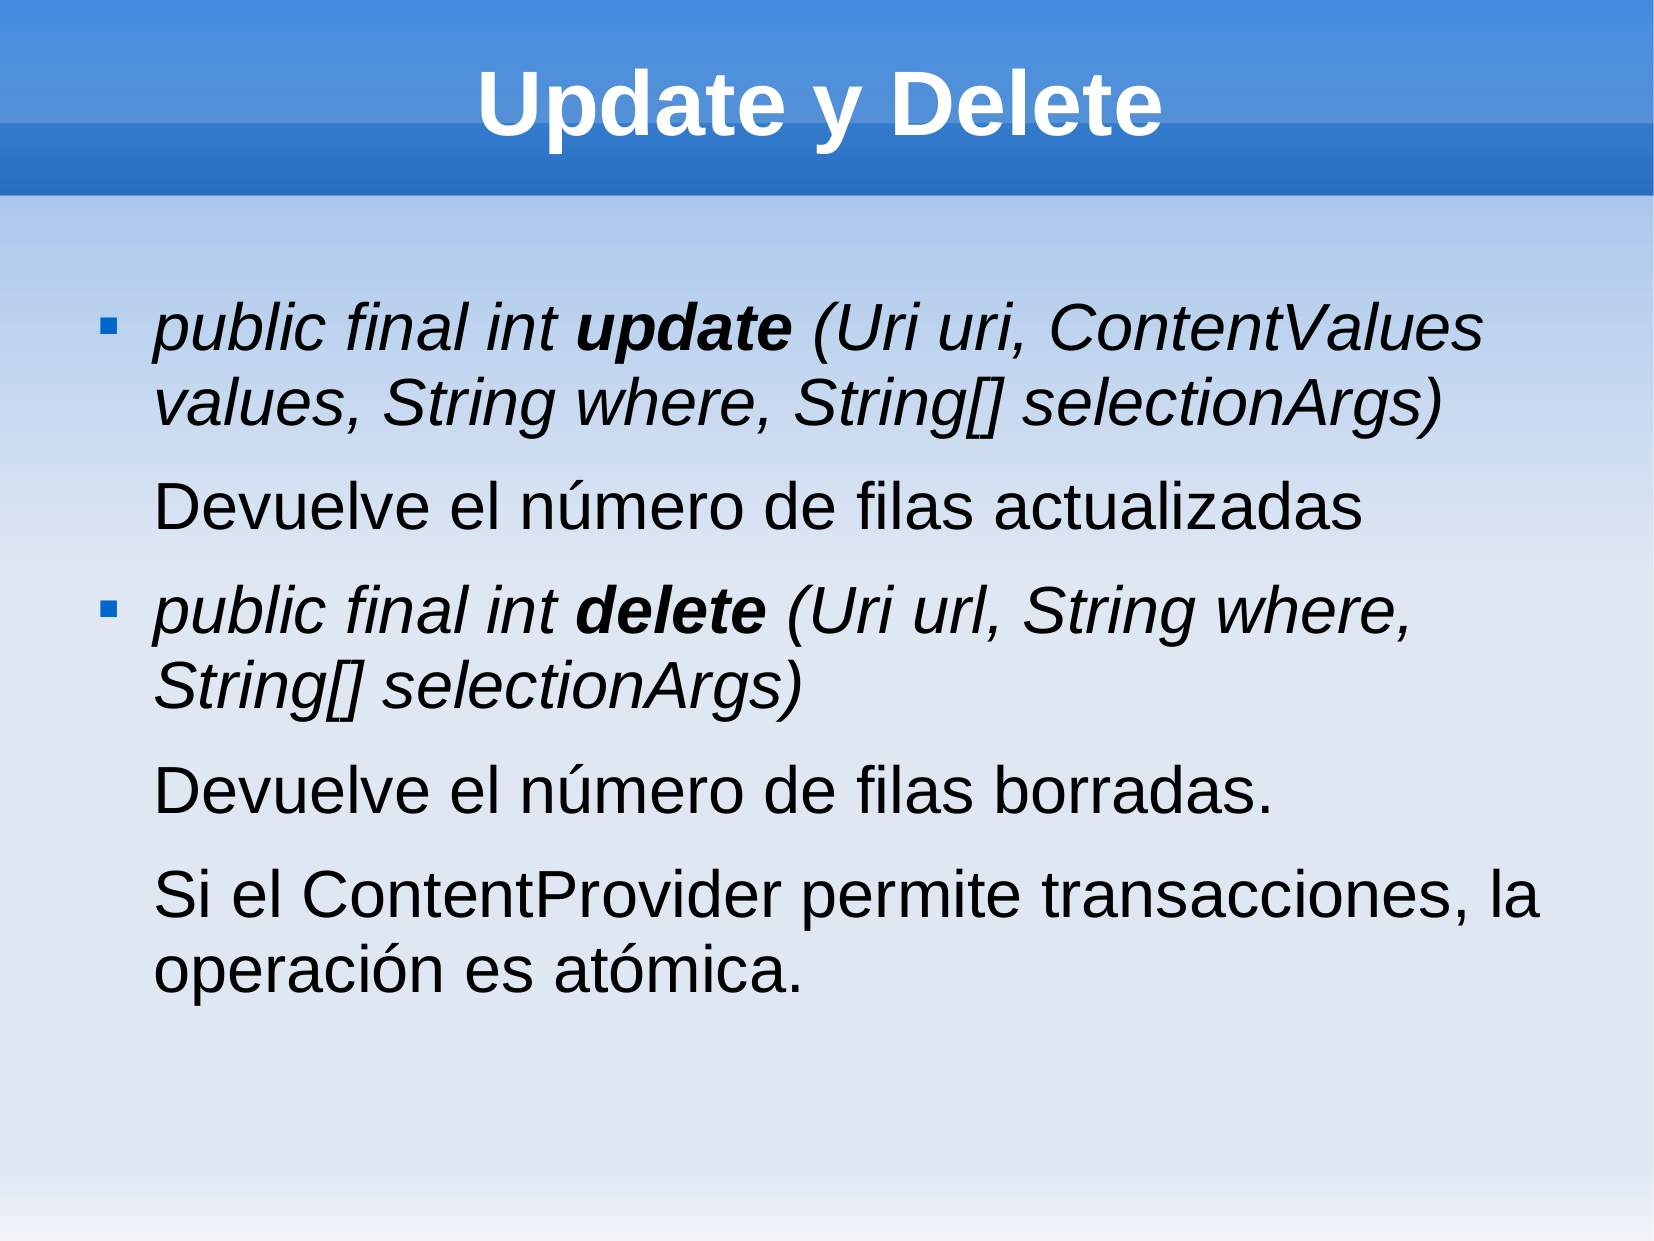

# Update y Delete
public final int update (Uri uri, ContentValues values, String where, String[] selectionArgs)
Devuelve el número de filas actualizadas
public final int delete (Uri url, String where, String[] selectionArgs)
Devuelve el número de filas borradas.
Si el ContentProvider permite transacciones, la operación es atómica.